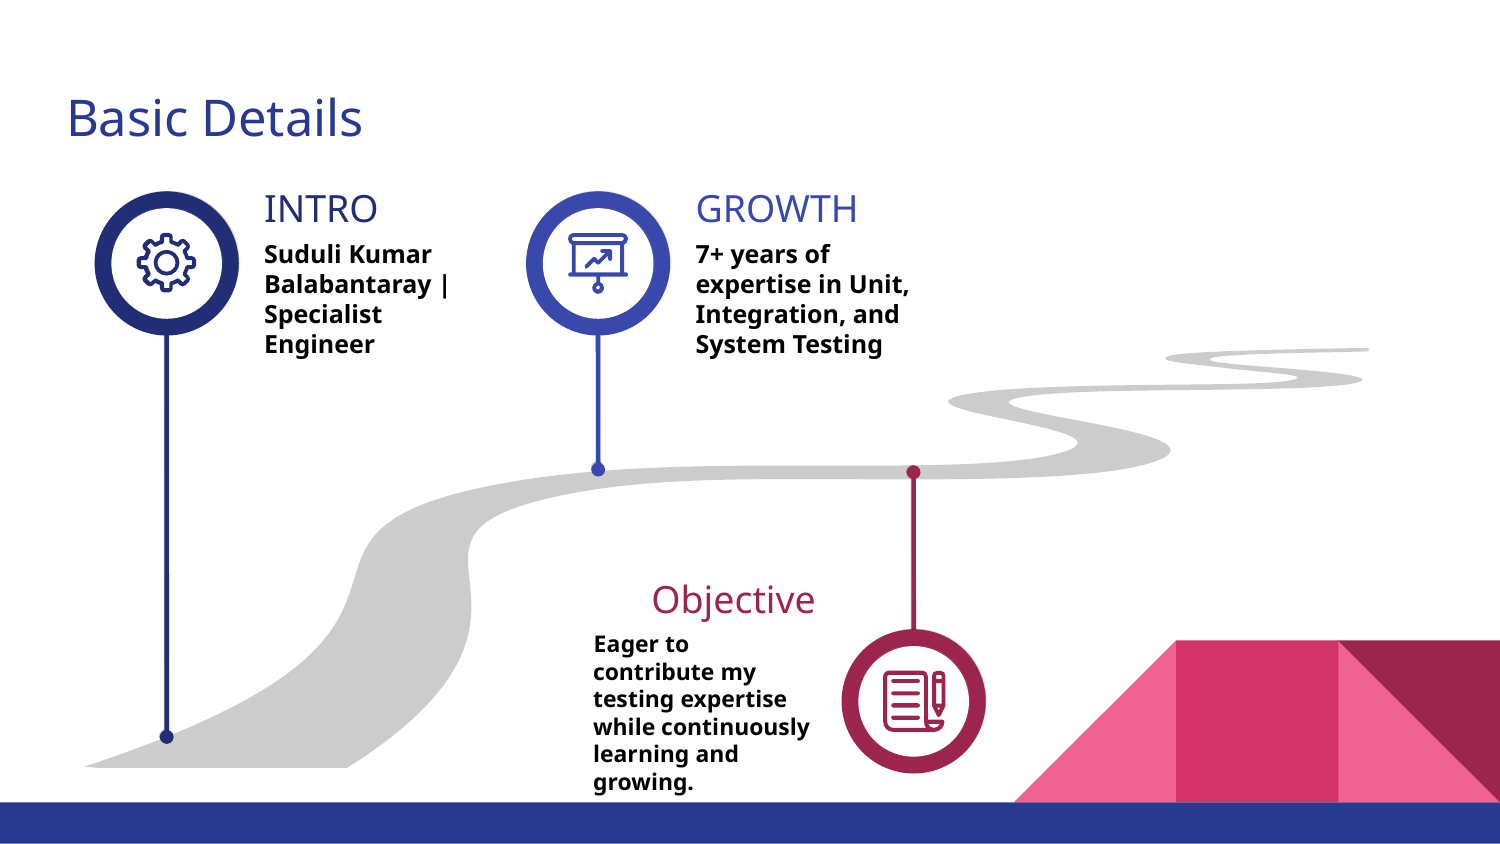

# Basic Details
INTRO
GROWTH
Suduli Kumar Balabantaray | Specialist Engineer
7+ years of expertise in Unit, Integration, and System Testing
Objective
Eager to contribute my testing expertise while continuously learning and growing.